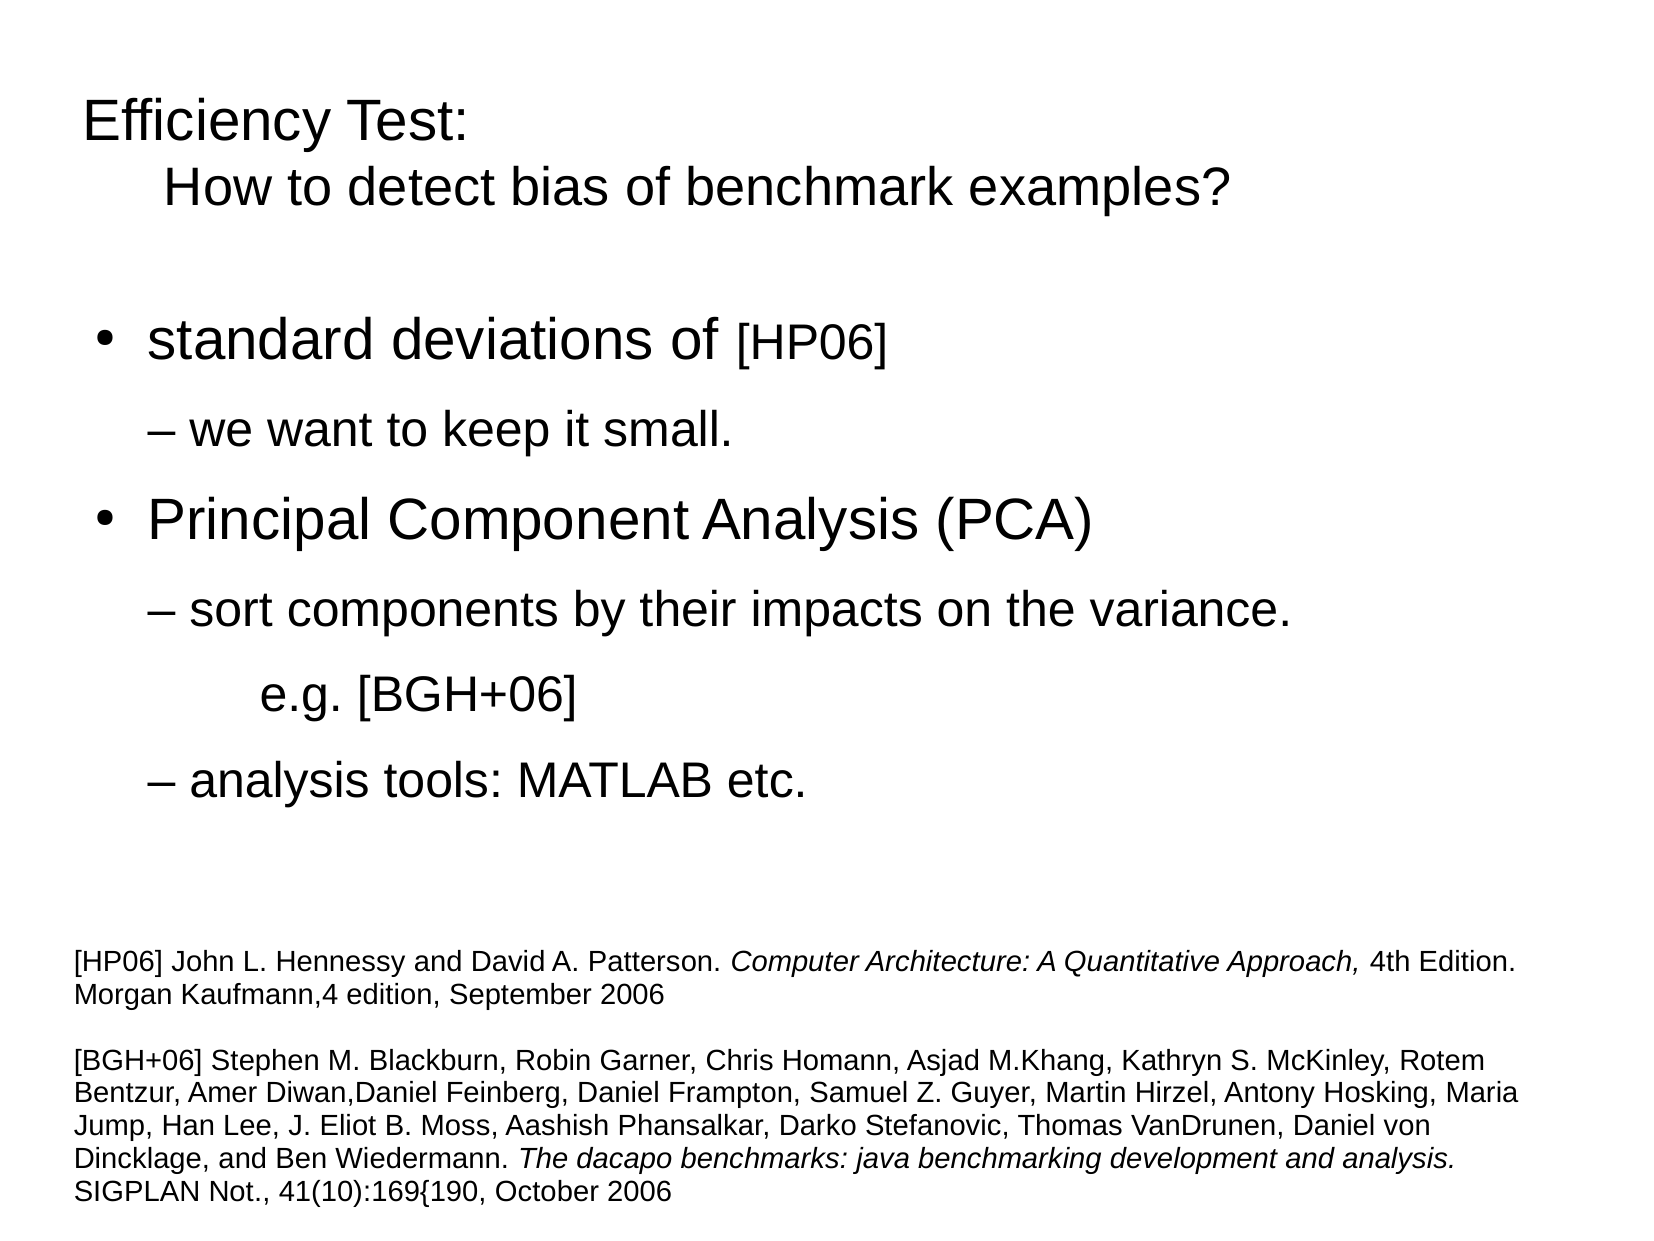

# Efficiency Test: How to detect bias of benchmark examples?
standard deviations of [HP06]
– we want to keep it small.
Principal Component Analysis (PCA)
– sort components by their impacts on the variance.
 e.g. [BGH+06]
– analysis tools: MATLAB etc.
[HP06] John L. Hennessy and David A. Patterson. Computer Architecture: A Quantitative Approach, 4th Edition. Morgan Kaufmann,4 edition, September 2006
[BGH+06] Stephen M. Blackburn, Robin Garner, Chris Homann, Asjad M.Khang, Kathryn S. McKinley, Rotem Bentzur, Amer Diwan,Daniel Feinberg, Daniel Frampton, Samuel Z. Guyer, Martin Hirzel, Antony Hosking, Maria Jump, Han Lee, J. Eliot B. Moss, Aashish Phansalkar, Darko Stefanovic, Thomas VanDrunen, Daniel von Dincklage, and Ben Wiedermann. The dacapo benchmarks: java benchmarking development and analysis. SIGPLAN Not., 41(10):169{190, October 2006